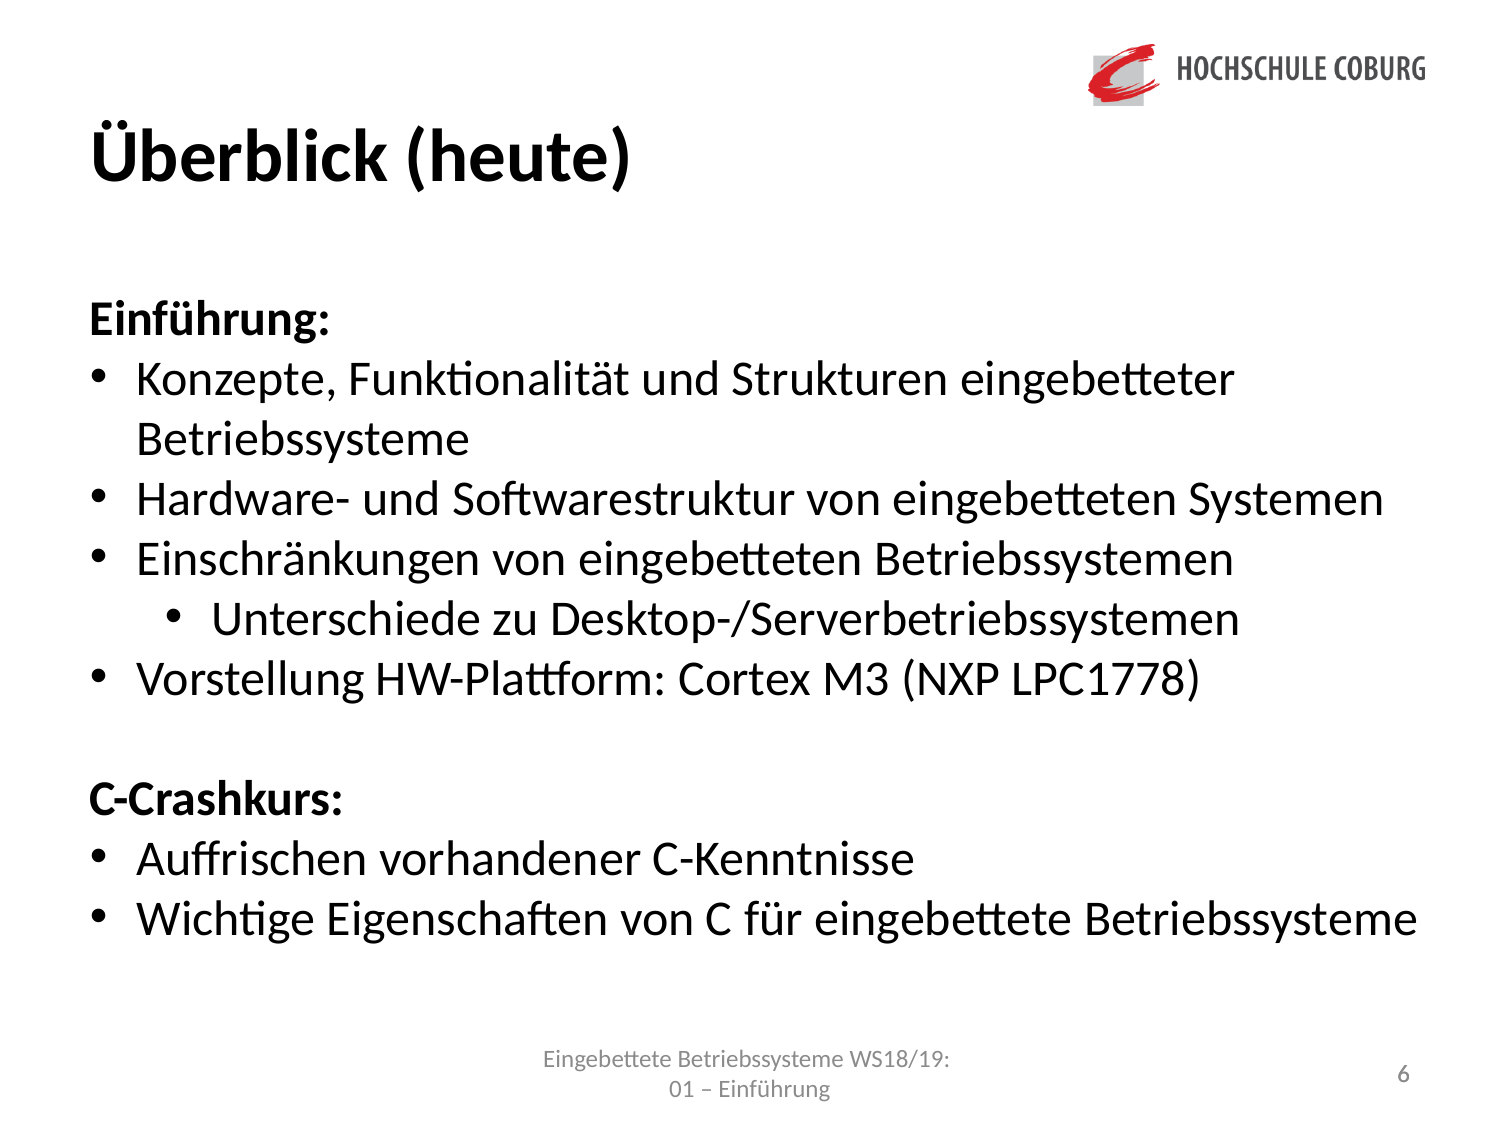

# Überblick (heute)
Einführung:
Konzepte, Funktionalität und Strukturen eingebetteter Betriebssysteme
Hardware- und Softwarestruktur von eingebetteten Systemen
Einschränkungen von eingebetteten Betriebssystemen
Unterschiede zu Desktop-/Serverbetriebssystemen
Vorstellung HW-Plattform: Cortex M3 (NXP LPC1778)
C-Crashkurs:
Auffrischen vorhandener C-Kenntnisse
Wichtige Eigenschaften von C für eingebettete Betriebssysteme
Eingebettete Betriebssysteme WS17/18: 01 – Einführung
1
6